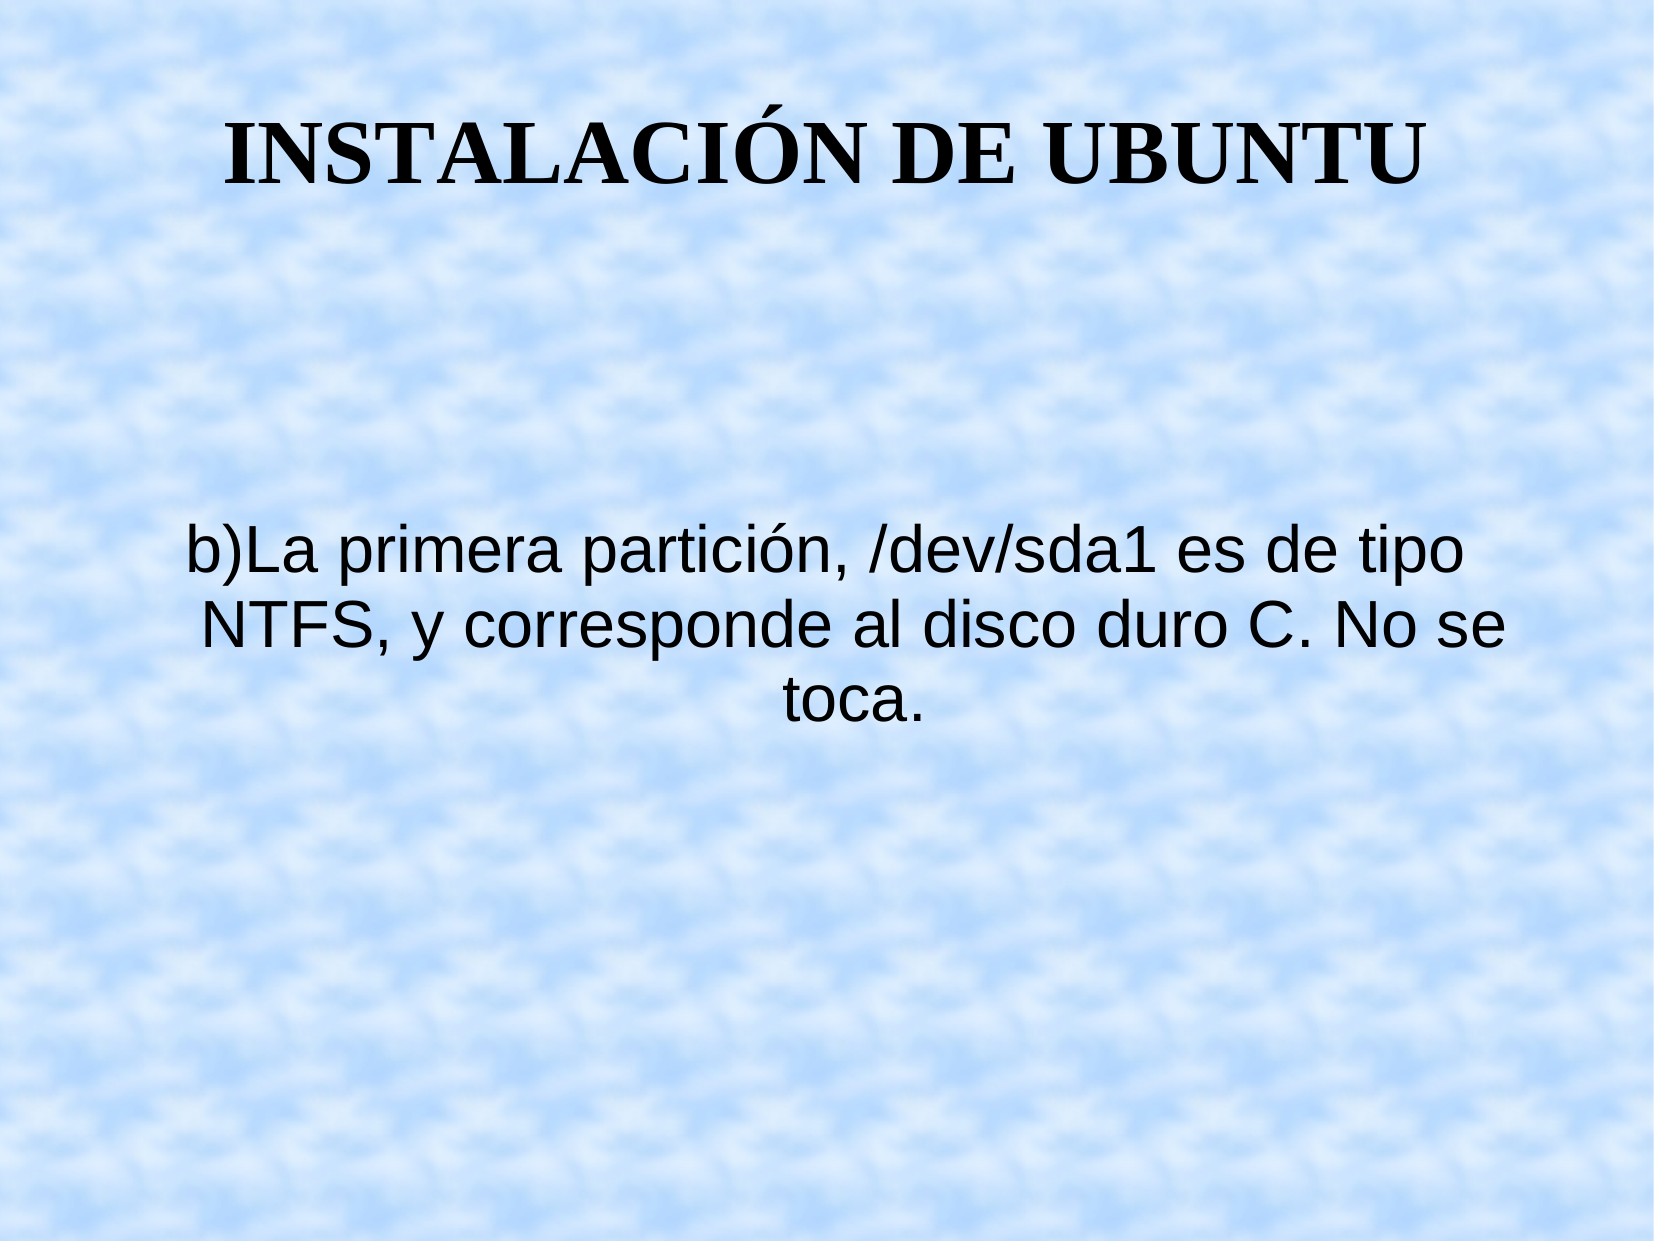

# INSTALACIÓN DE UBUNTU
b)La primera partición, /dev/sda1 es de tipo NTFS, y corresponde al disco duro C. No se toca.